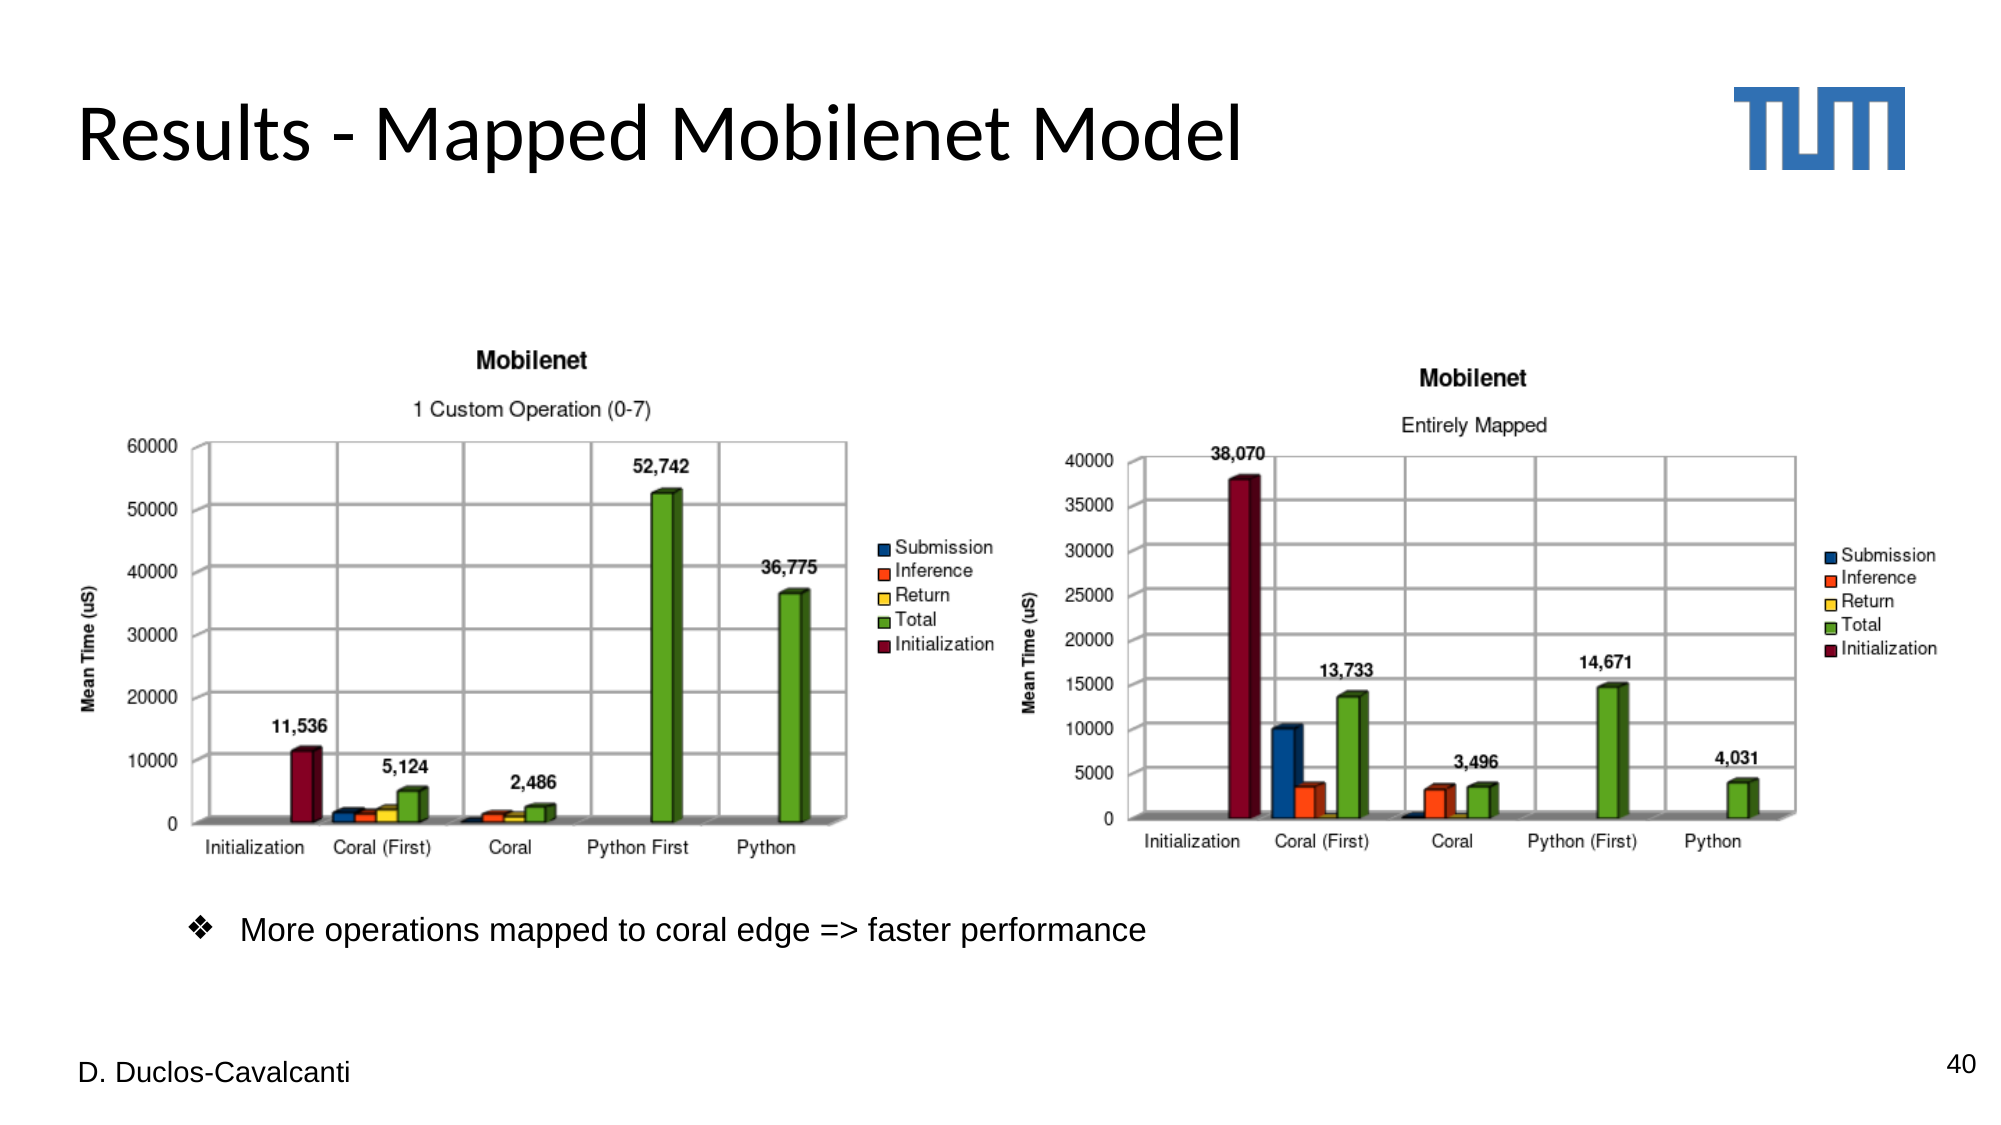

Results - Mapped Mobilenet Model
More operations mapped to coral edge => faster performance
D. Duclos-Cavalcanti